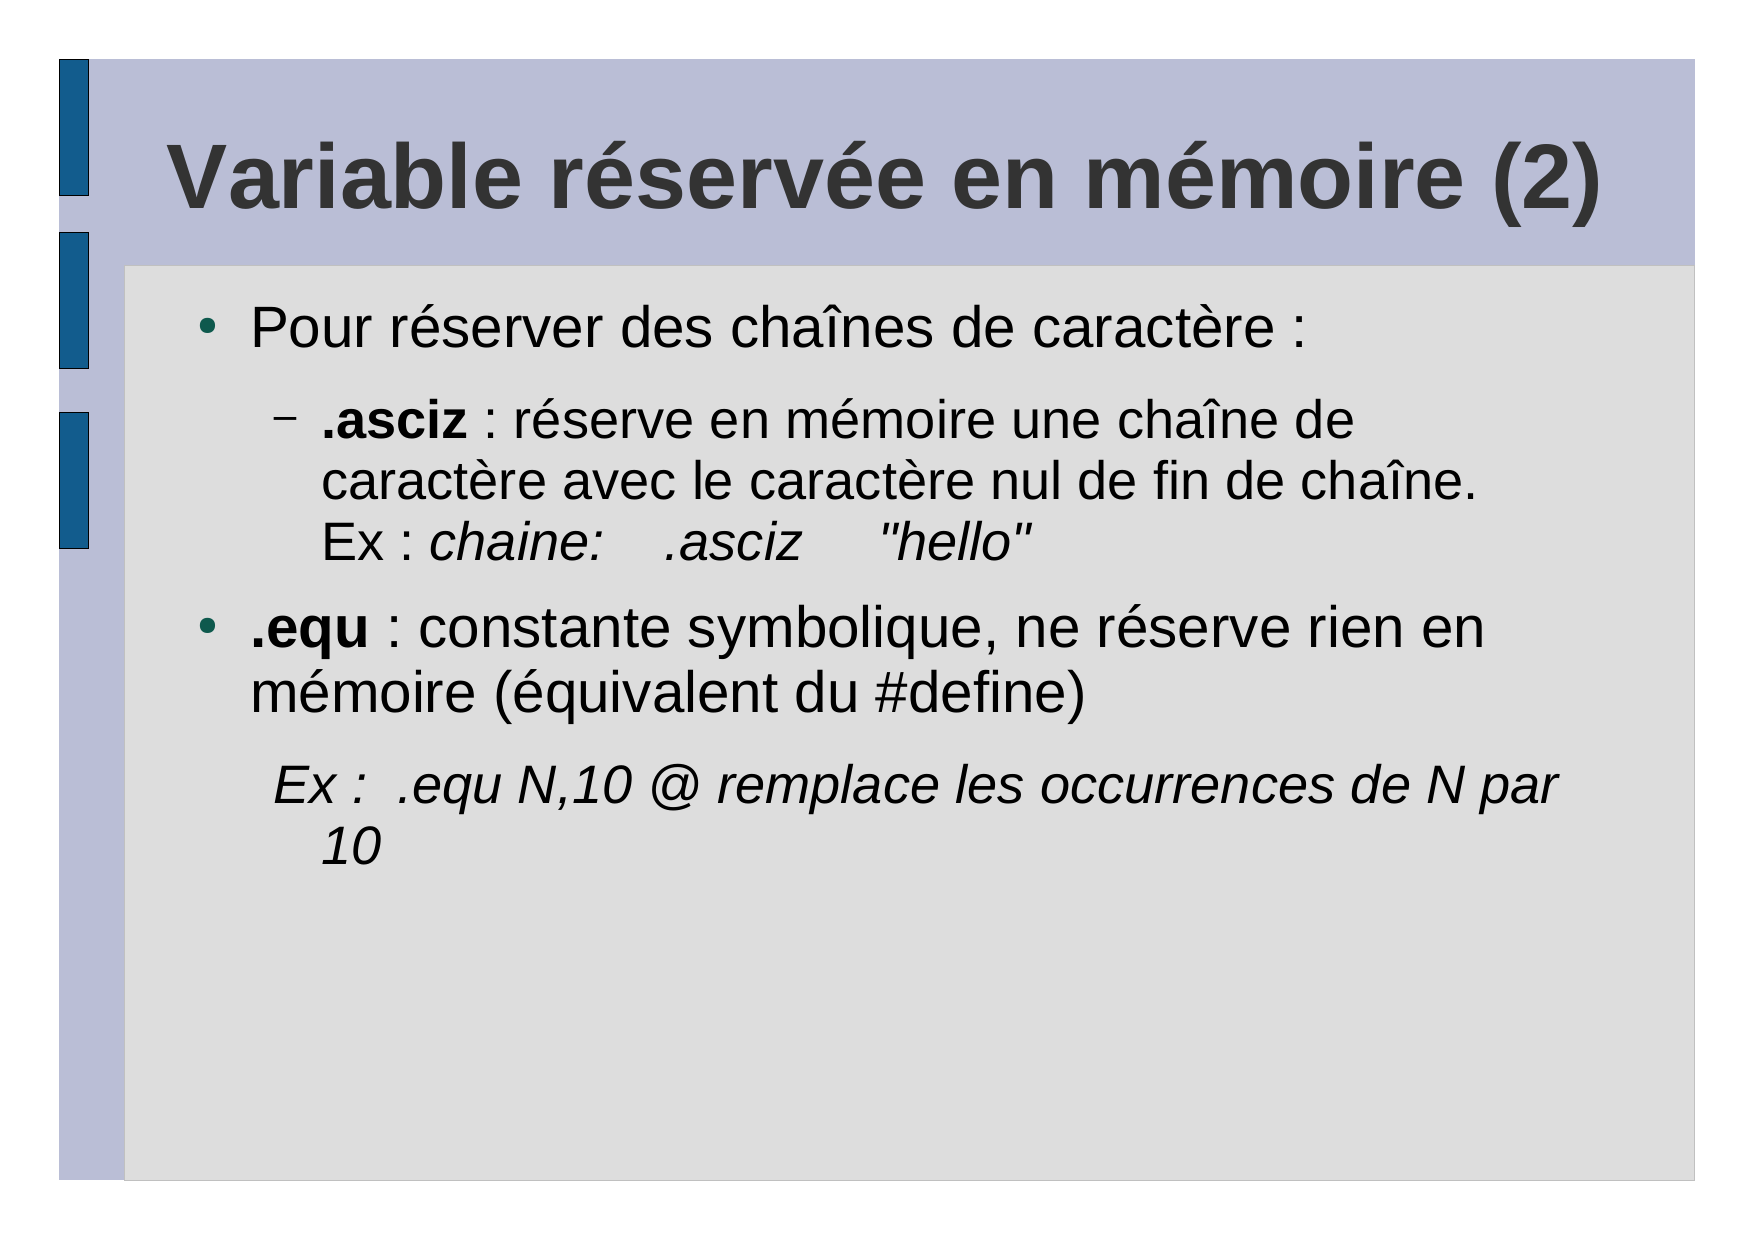

# Variable réservée en mémoire (2)
Pour réserver des chaînes de caractère :
.asciz : réserve en mémoire une chaîne de caractère avec le caractère nul de fin de chaîne. Ex : chaine: .asciz "hello"
.equ : constante symbolique, ne réserve rien en mémoire (équivalent du #define)
Ex : .equ N,10 @ remplace les occurrences de N par 10